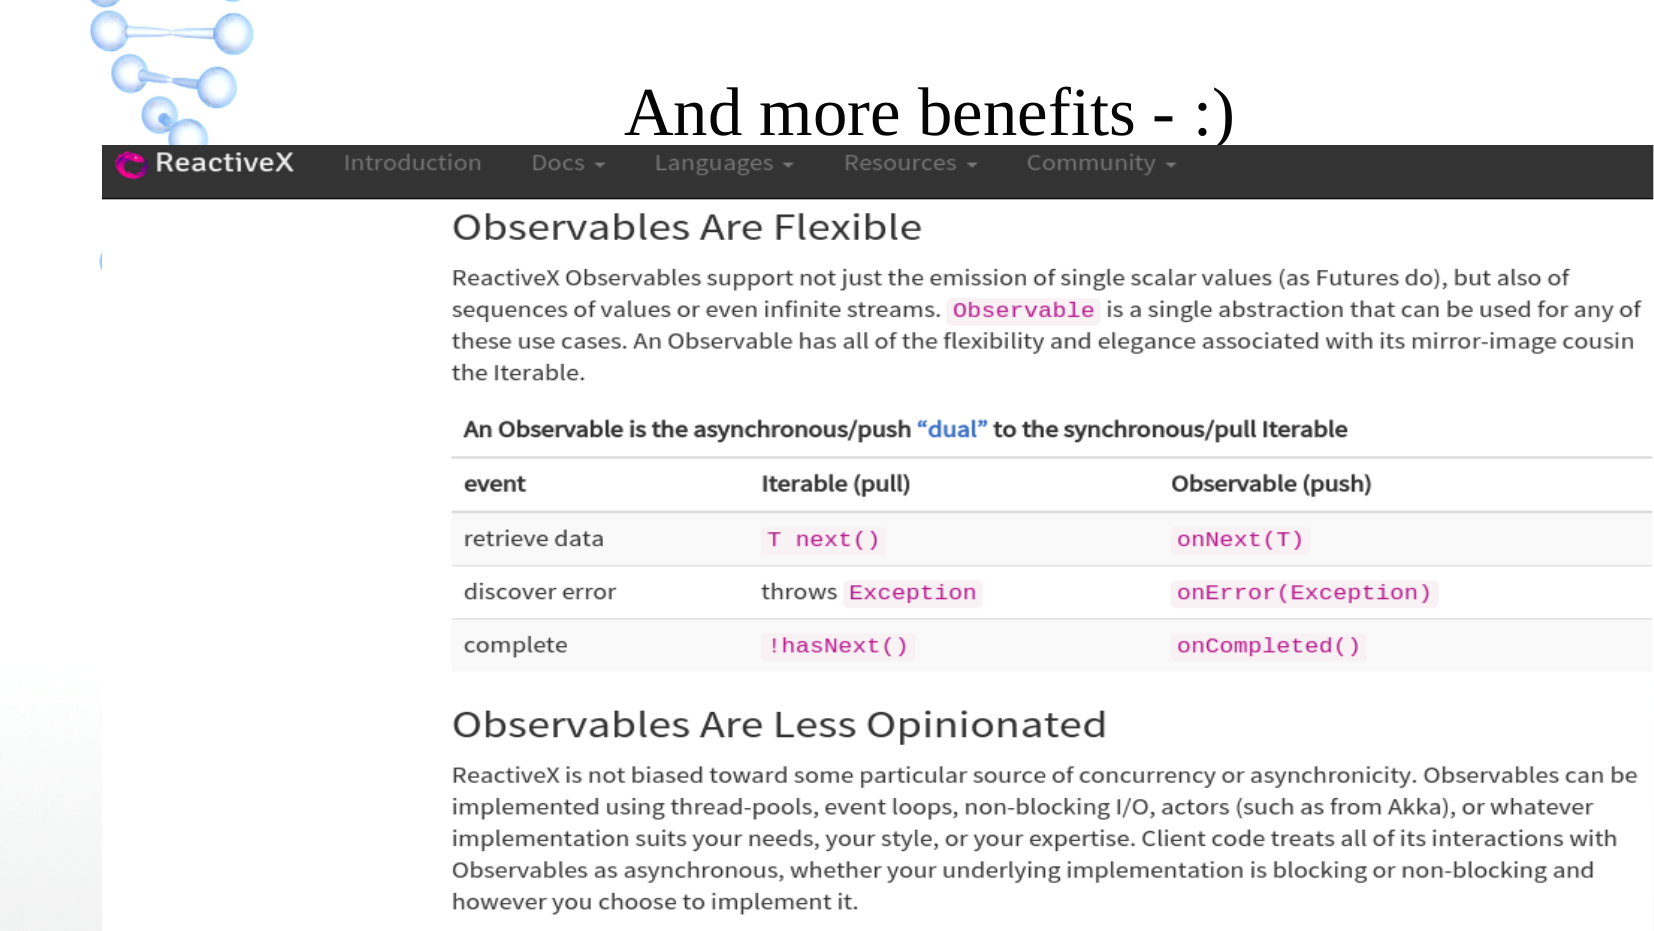

# And more benefits - :)
12